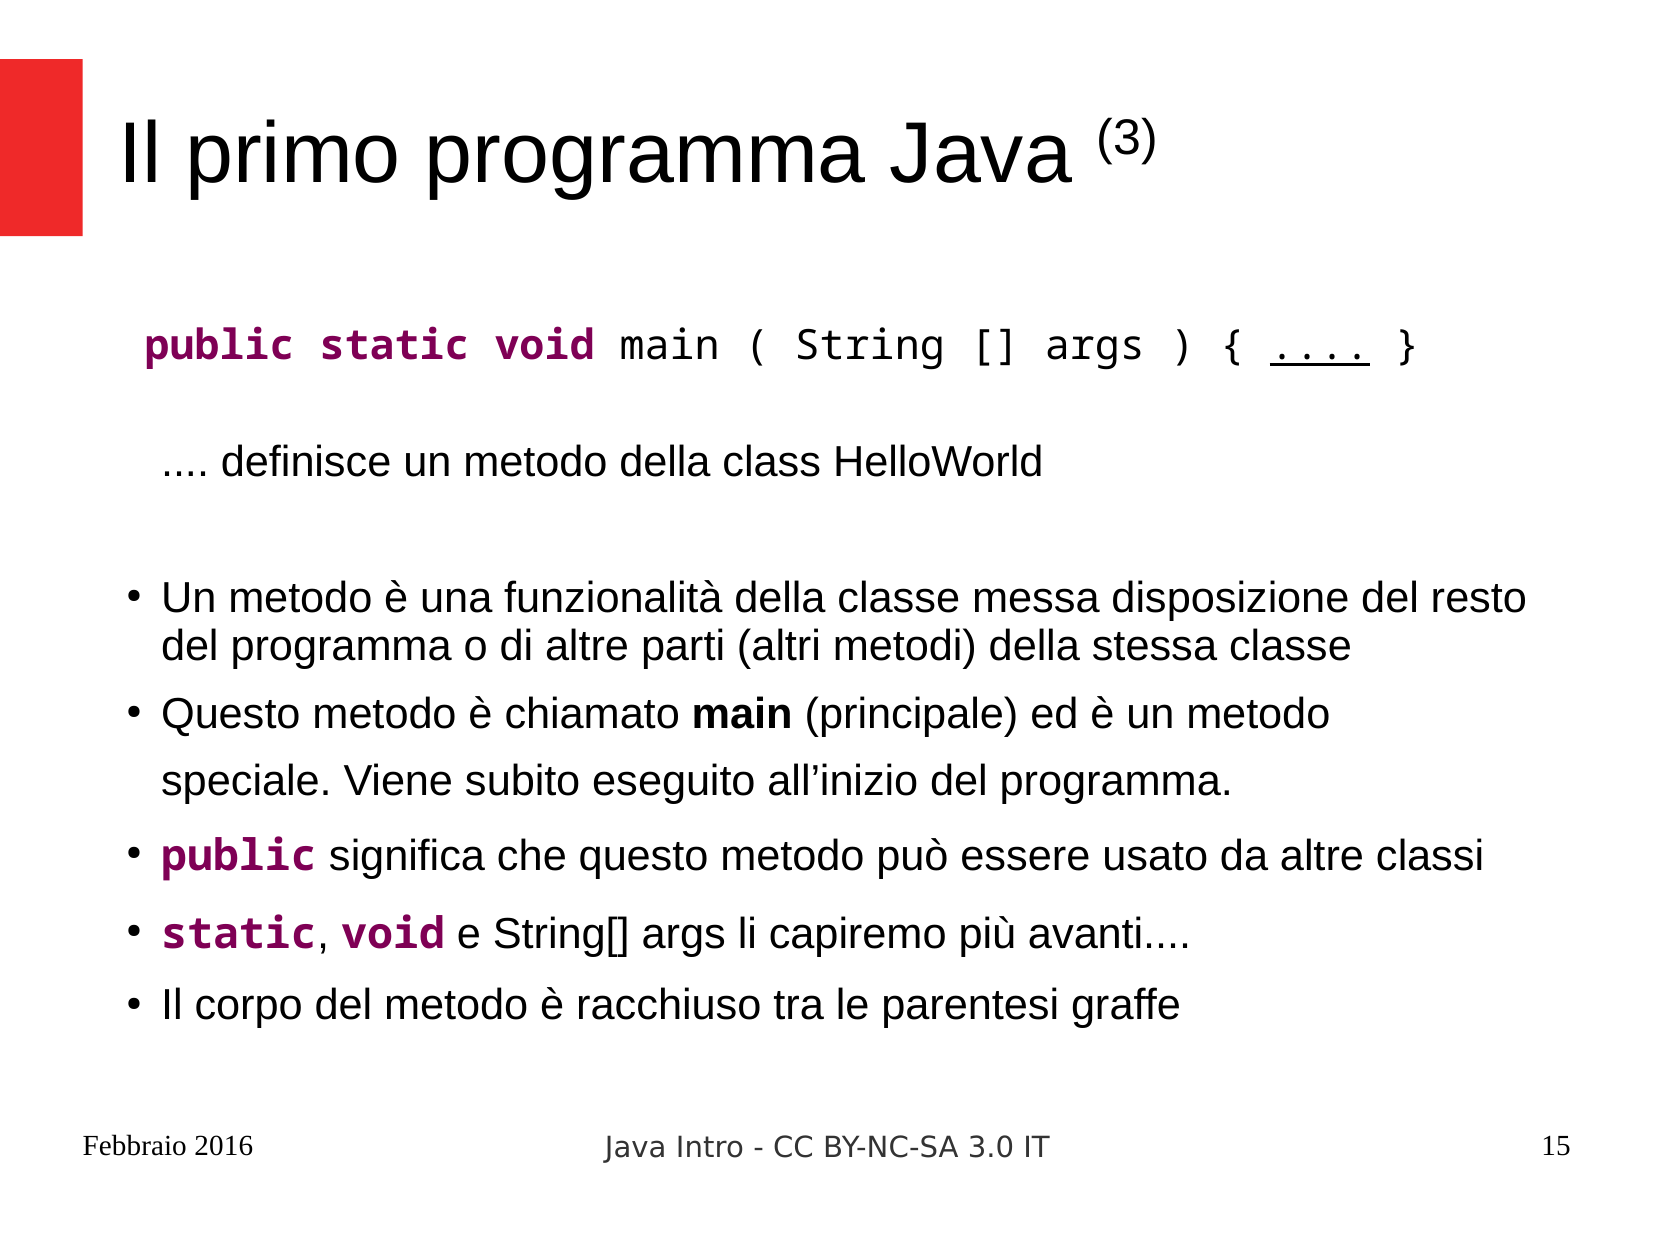

# Il primo programma Java (3)
.... definisce un metodo della class HelloWorld
Un metodo è una funzionalità della classe messa disposizione del resto del programma o di altre parti (altri metodi) della stessa classe
Questo metodo è chiamato main (principale) ed è un metodo
speciale. Viene subito eseguito all’inizio del programma.
public significa che questo metodo può essere usato da altre classi
static, void e String[] args li capiremo più avanti....
Il corpo del metodo è racchiuso tra le parentesi graffe
public static void main ( String [] args ) { .... }
Your Date Here
Your Footer Here
15